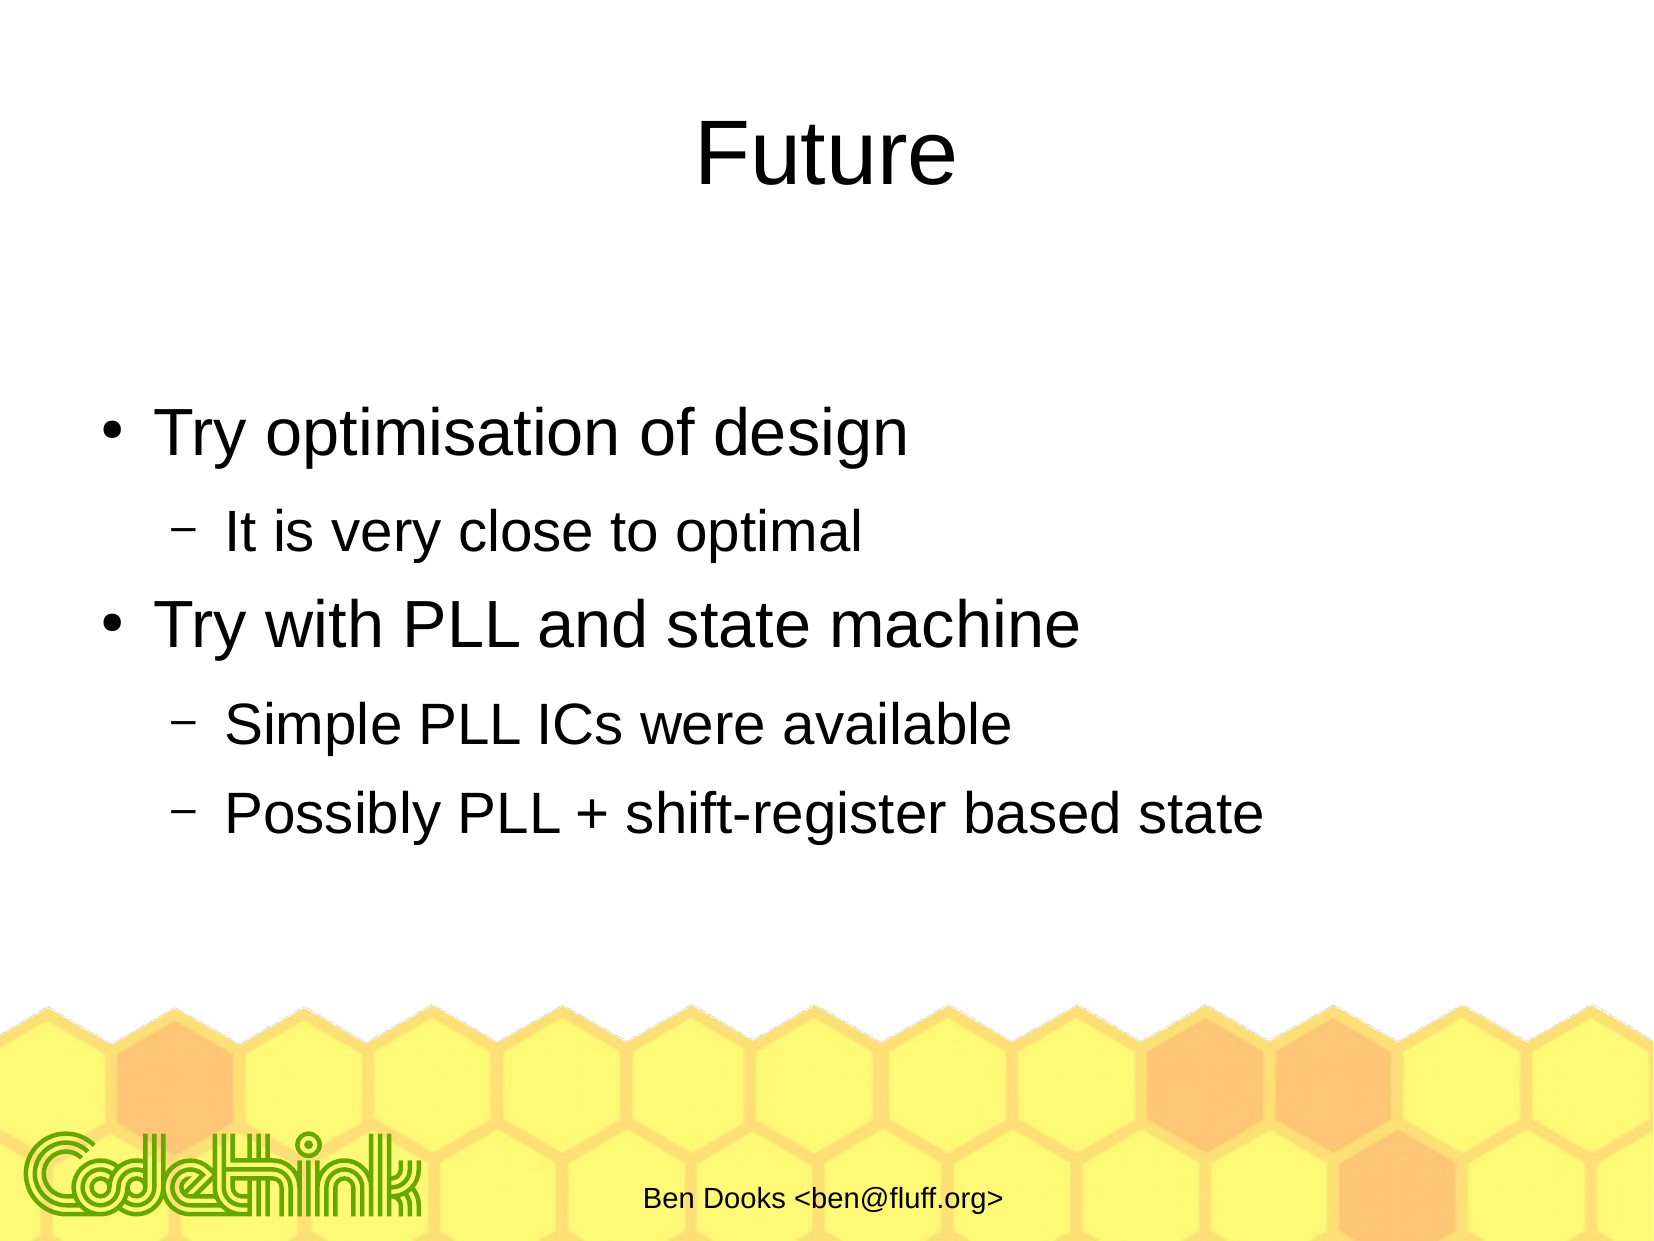

# Future
Try optimisation of design
It is very close to optimal
Try with PLL and state machine
Simple PLL ICs were available
Possibly PLL + shift-register based state